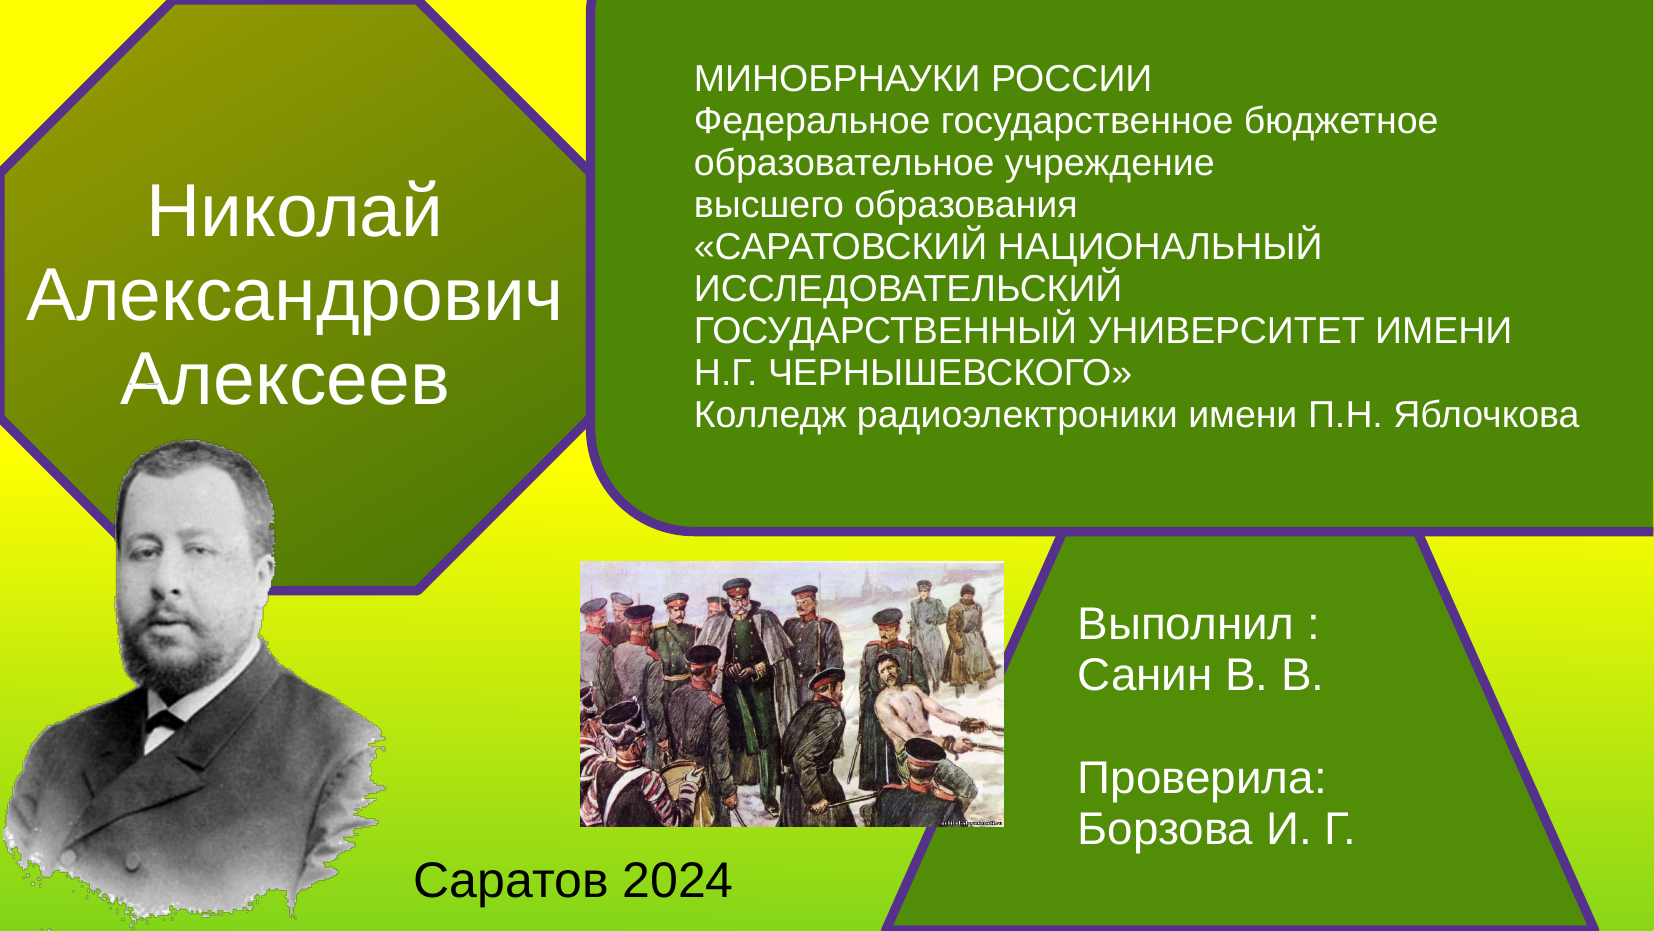

МИНОБРНАУКИ РОССИИ
Федеральное государственное бюджетное образовательное учреждение
высшего образования
«САРАТОВСКИЙ НАЦИОНАЛЬНЫЙ ИССЛЕДОВАТЕЛЬСКИЙ
ГОСУДАРСТВЕННЫЙ УНИВЕРСИТЕТ ИМЕНИ
Н.Г. ЧЕРНЫШЕВСКОГО»
Колледж радиоэлектроники имени П.Н. Яблочкова
Николай Александрович Алексеев
Выполнил :
Санин В. В.
Проверила:
Борзова И. Г.
Саратов 2024